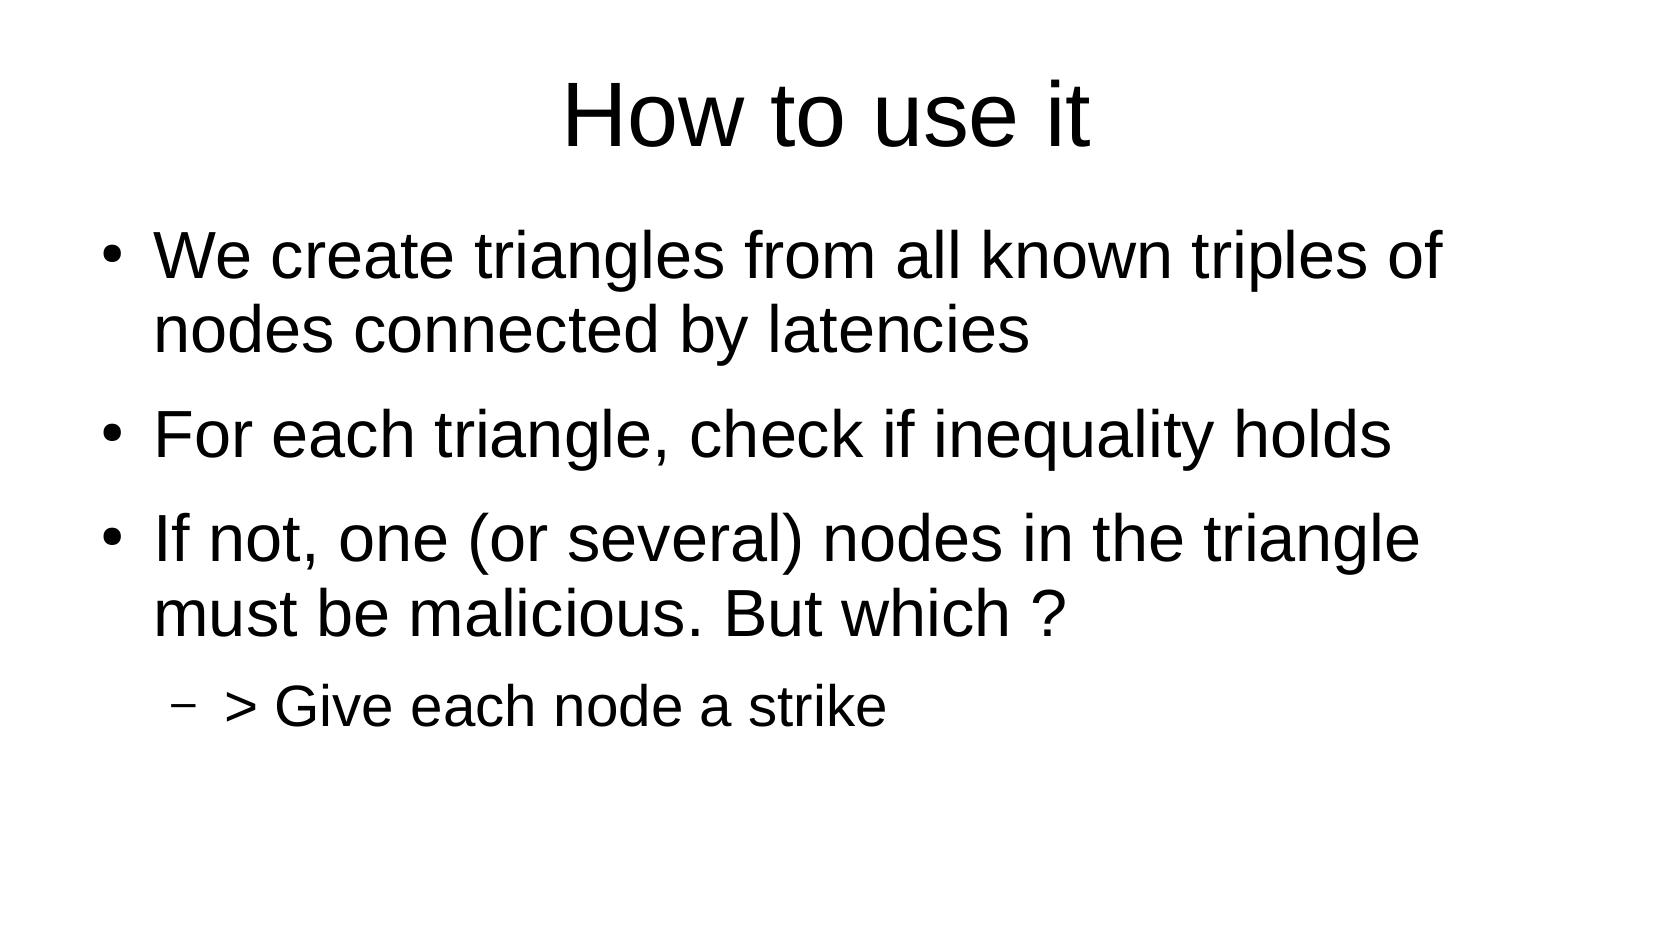

# How to use it
We create triangles from all known triples of nodes connected by latencies
For each triangle, check if inequality holds
If not, one (or several) nodes in the triangle must be malicious. But which ?
> Give each node a strike